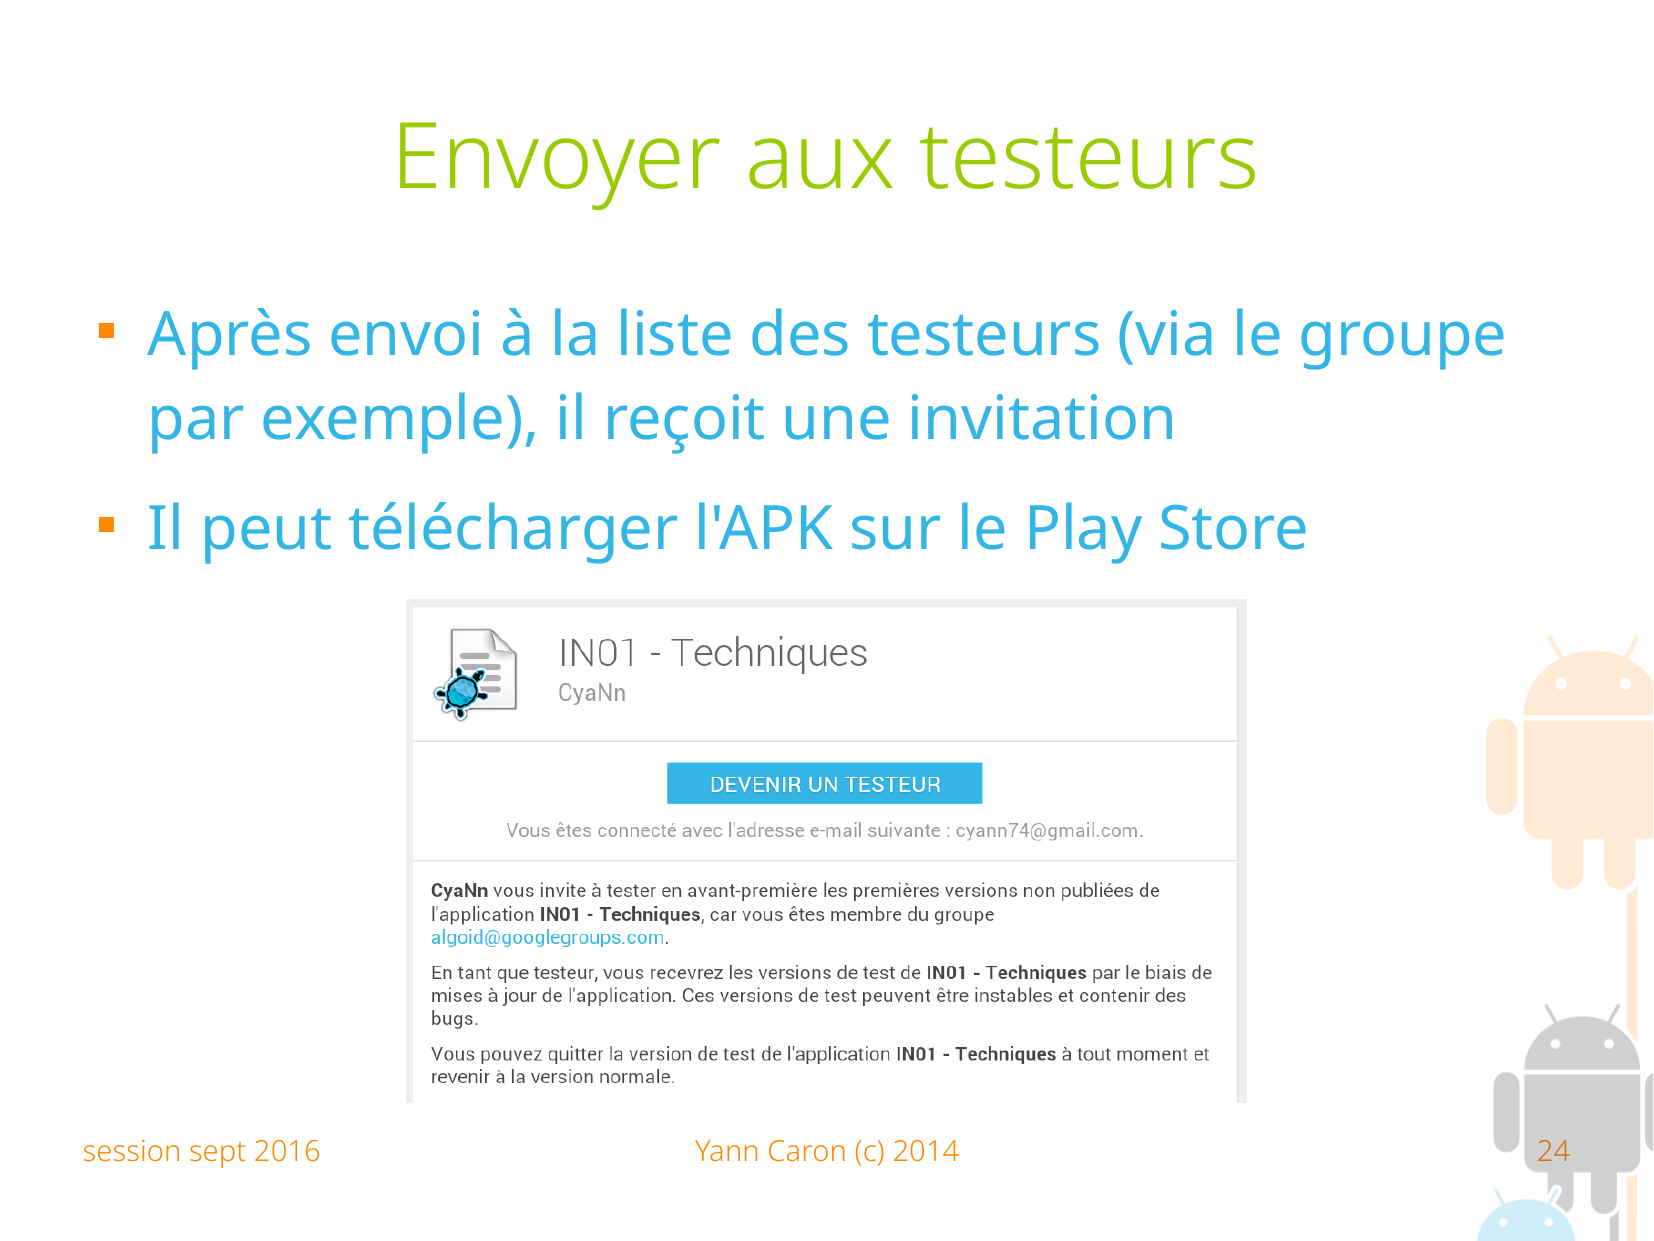

# Envoyer aux testeurs
Après envoi à la liste des testeurs (via le groupe par exemple), il reçoit une invitation
Il peut télécharger l'APK sur le Play Store
session sept 2016
Yann Caron (c) 2014
24